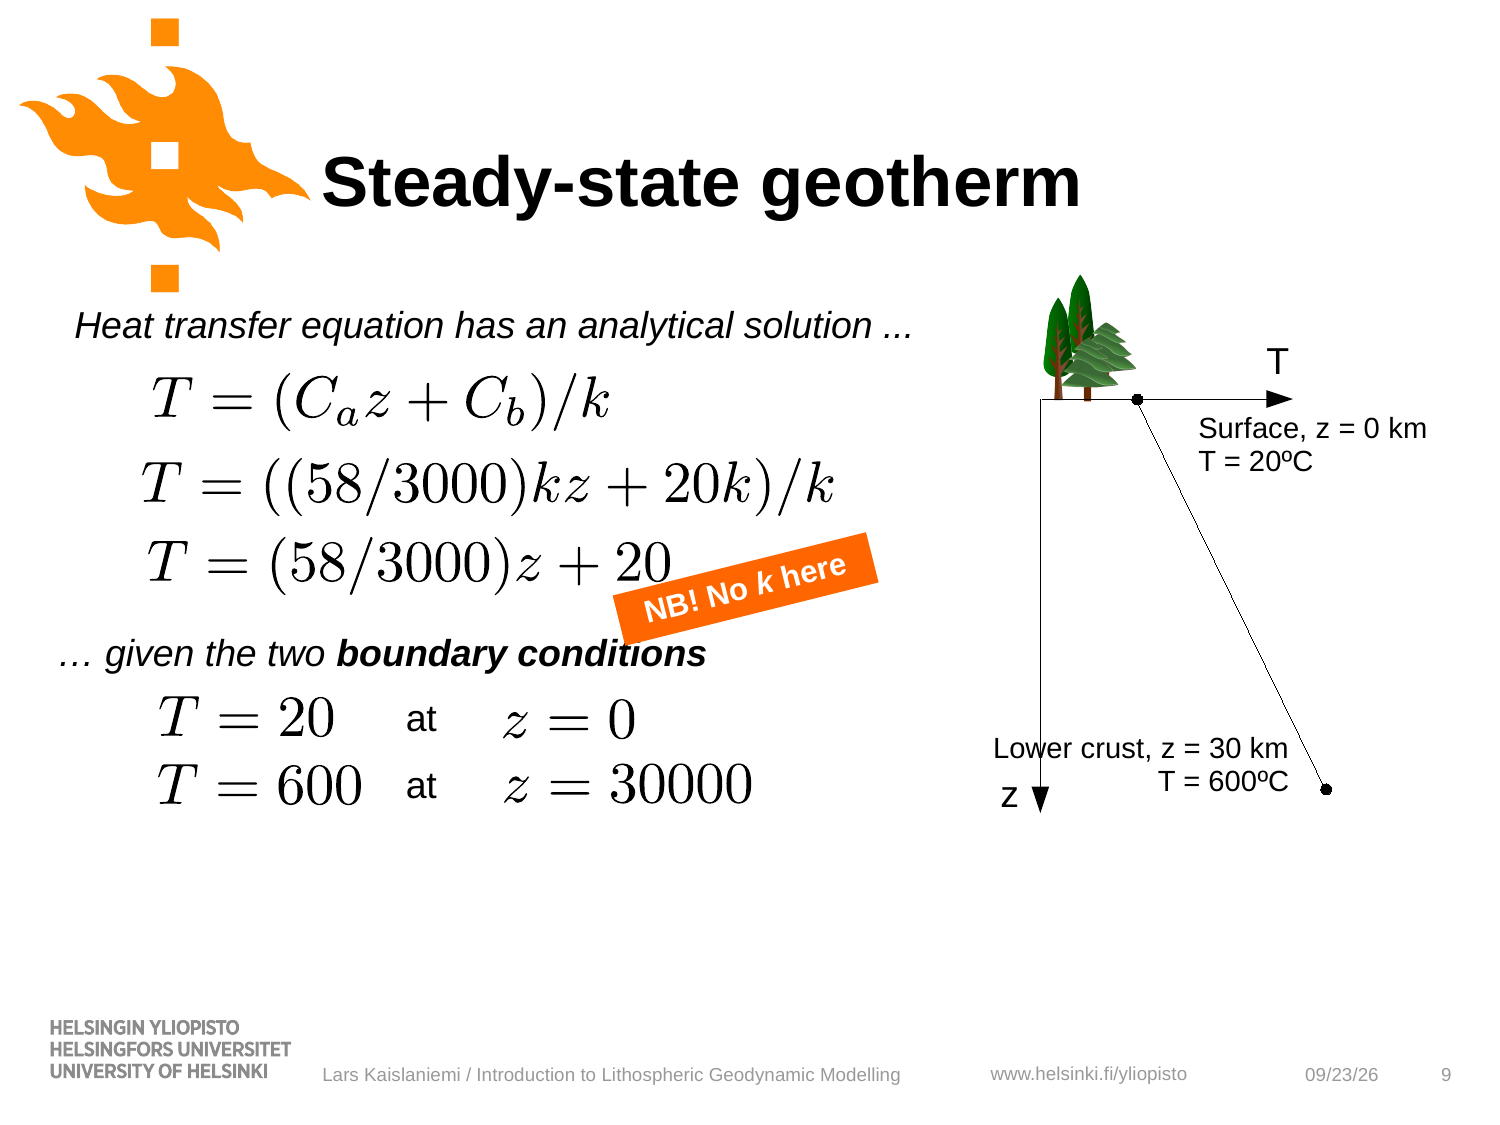

# Steady-state geotherm
Heat transfer equation has an analytical solution ...
T
Surface, z = 0 km
T = 20ºC
NB! No k here
… given the two boundary conditions
at
Lower crust, z = 30 km
T = 600ºC
at
z
Lars Kaislaniemi / Introduction to Lithospheric Geodynamic Modelling
9